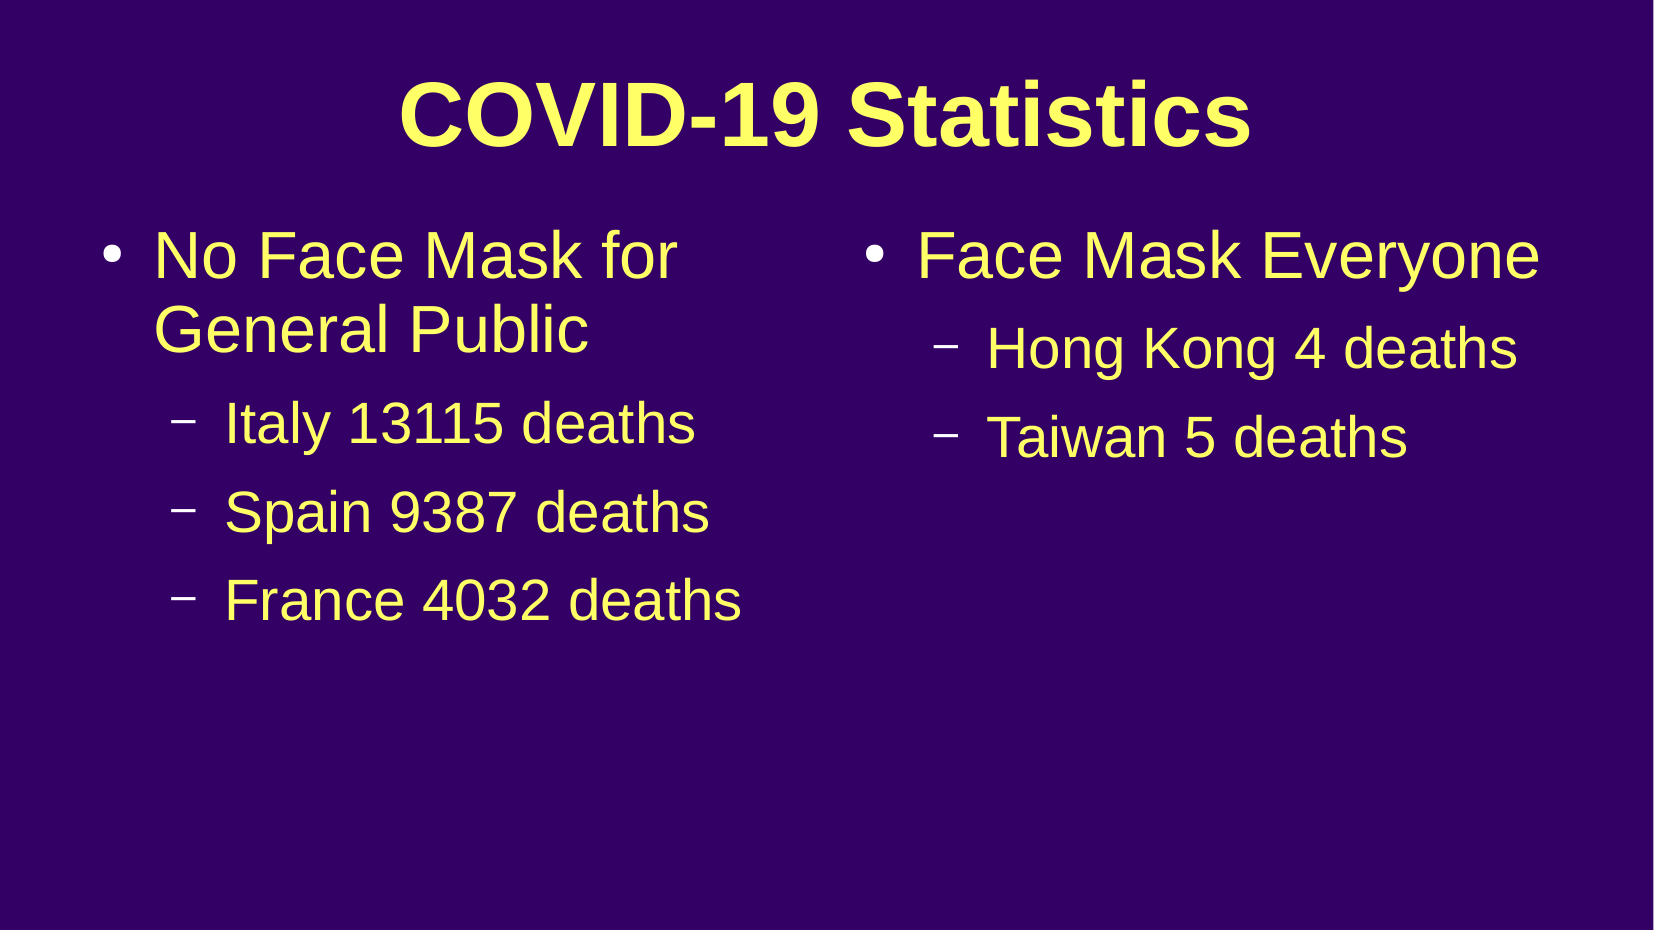

# COVID-19 Statistics
No Face Mask for General Public
Italy 13115 deaths
Spain 9387 deaths
France 4032 deaths
Face Mask Everyone
Hong Kong 4 deaths
Taiwan 5 deaths